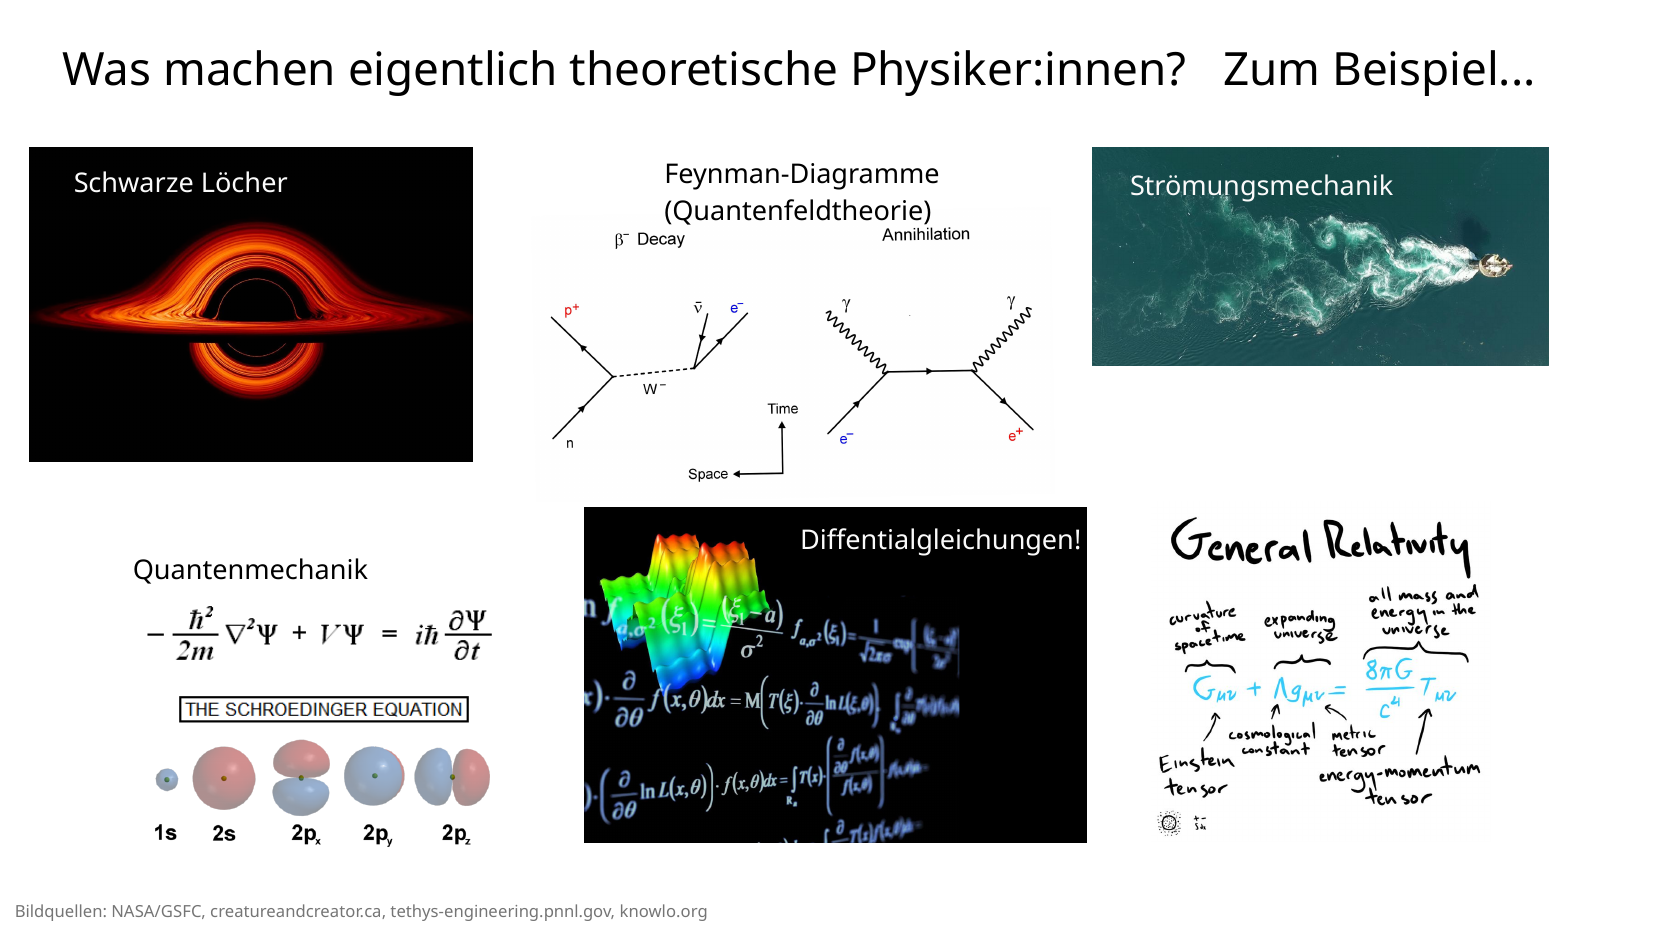

Was machen eigentlich theoretische Physiker:innen? Zum Beispiel...
Feynman-Diagramme
(Quantenfeldtheorie)
Schwarze Löcher
Strömungsmechanik
Diffentialgleichungen!
Quantenmechanik
Bildquellen: NASA/GSFC, creatureandcreator.ca, tethys-engineering.pnnl.gov, knowlo.org